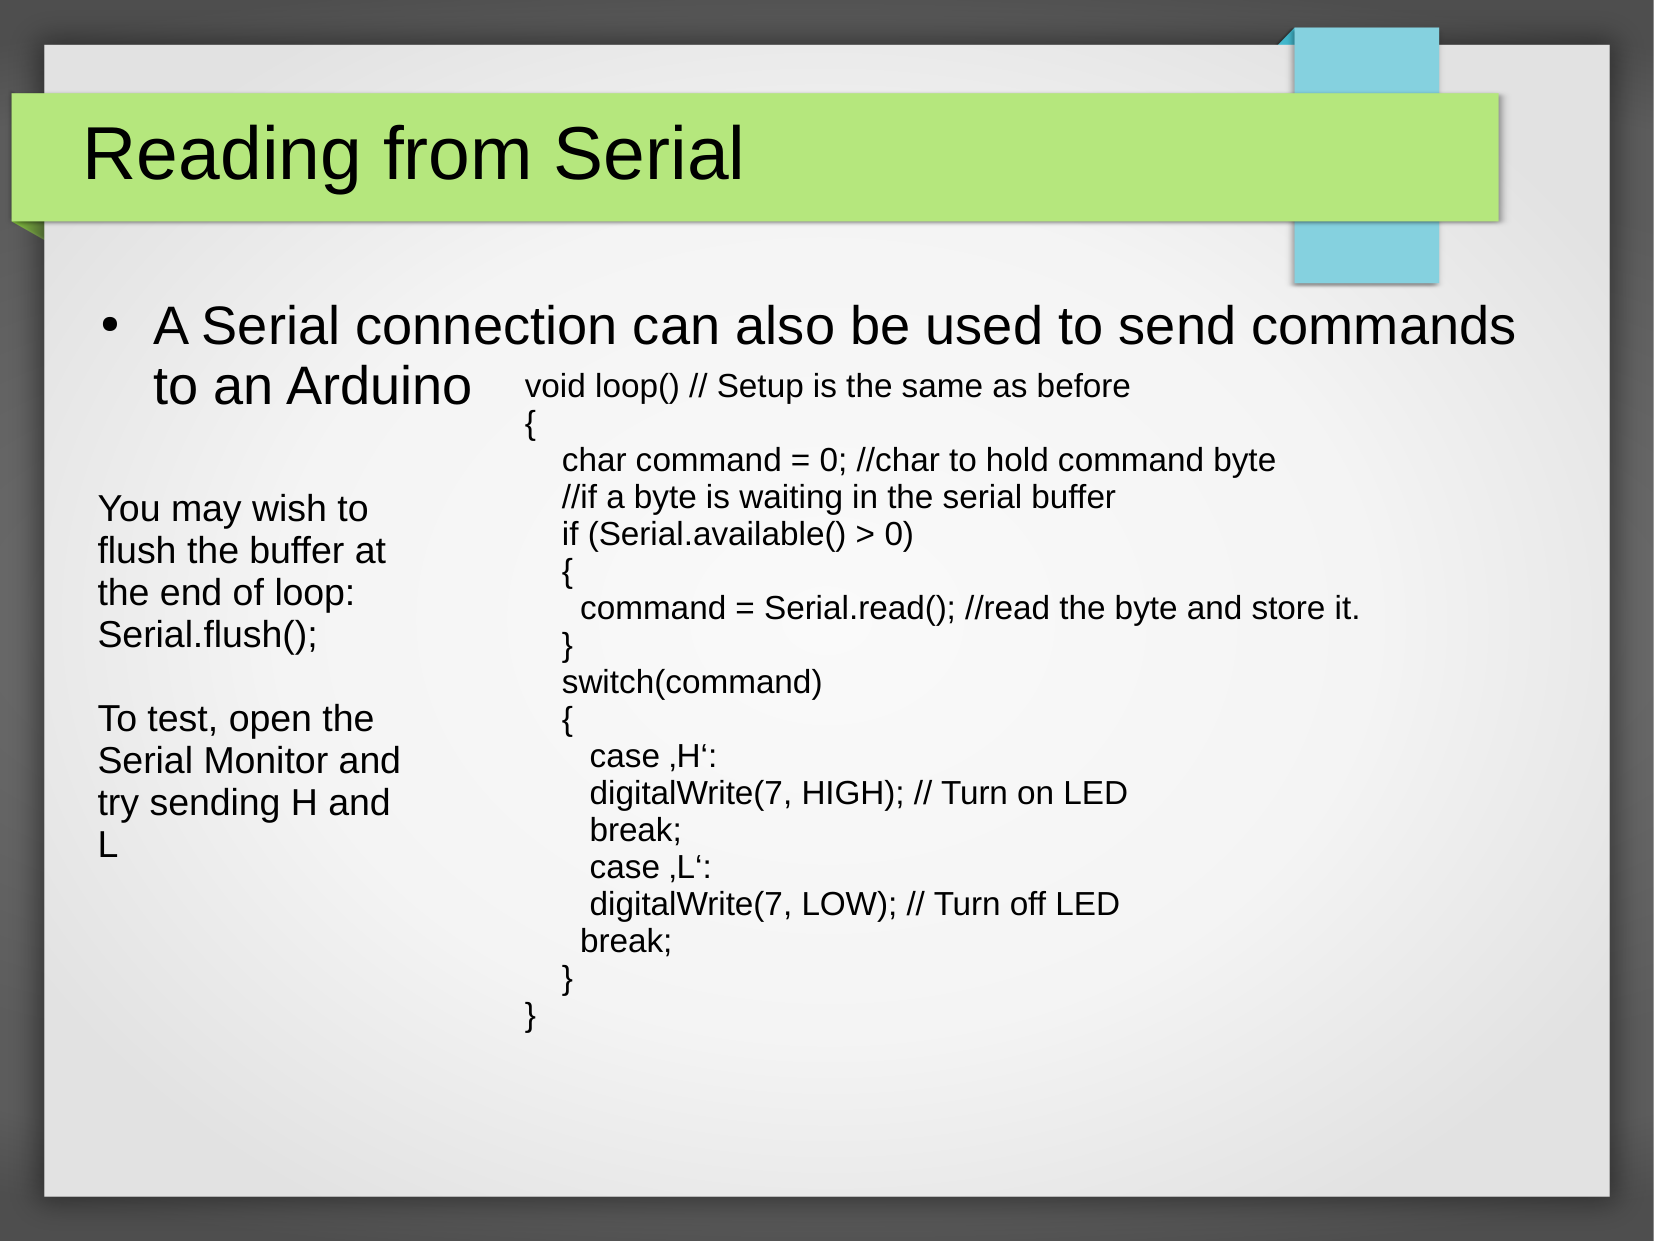

# Reading from Serial
A Serial connection can also be used to send commands to an Arduino
void loop() // Setup is the same as before
{
 char command = 0; //char to hold command byte
 //if a byte is waiting in the serial buffer
 if (Serial.available() > 0)
 {
 command = Serial.read(); //read the byte and store it.
 }
 switch(command)
 {
 case ‚H‘:
 digitalWrite(7, HIGH); // Turn on LED
 break;
 case ‚L‘:
 digitalWrite(7, LOW); // Turn off LED
 break;
 }
}
You may wish to flush the buffer at the end of loop:
Serial.flush();
To test, open the Serial Monitor and try sending H and L